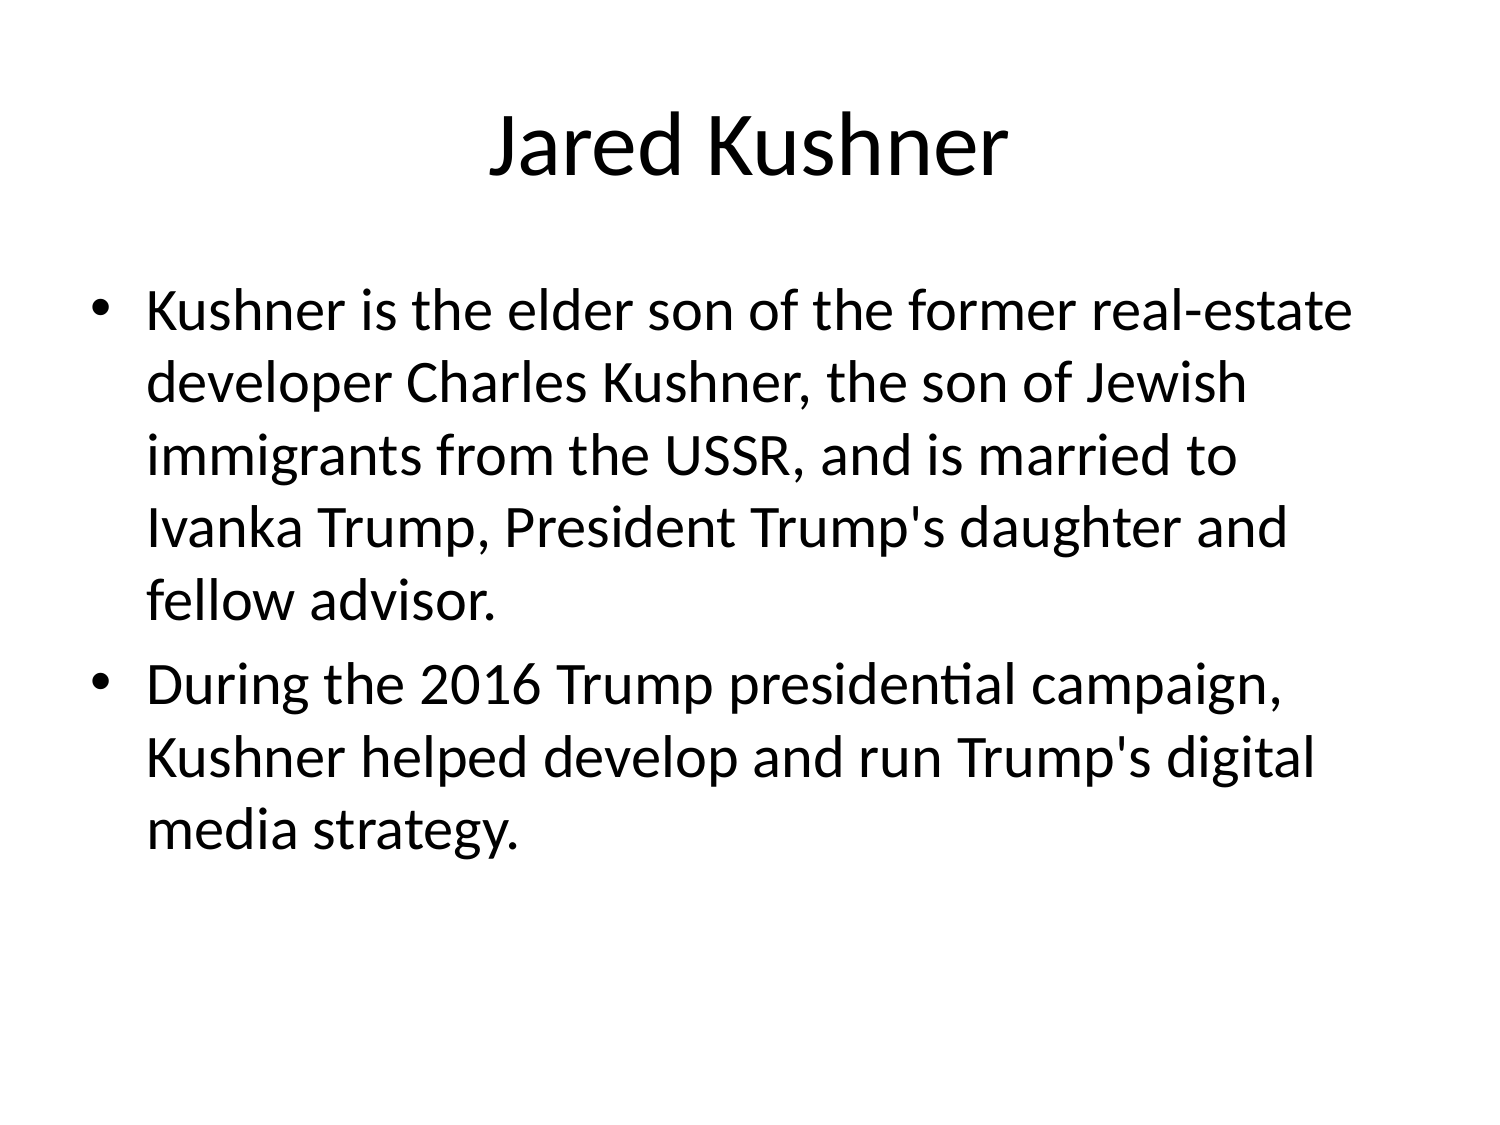

# Jared Kushner
Kushner is the elder son of the former real-estate developer Charles Kushner, the son of Jewish immigrants from the USSR, and is married to Ivanka Trump, President Trump's daughter and fellow advisor.
During the 2016 Trump presidential campaign, Kushner helped develop and run Trump's digital media strategy.